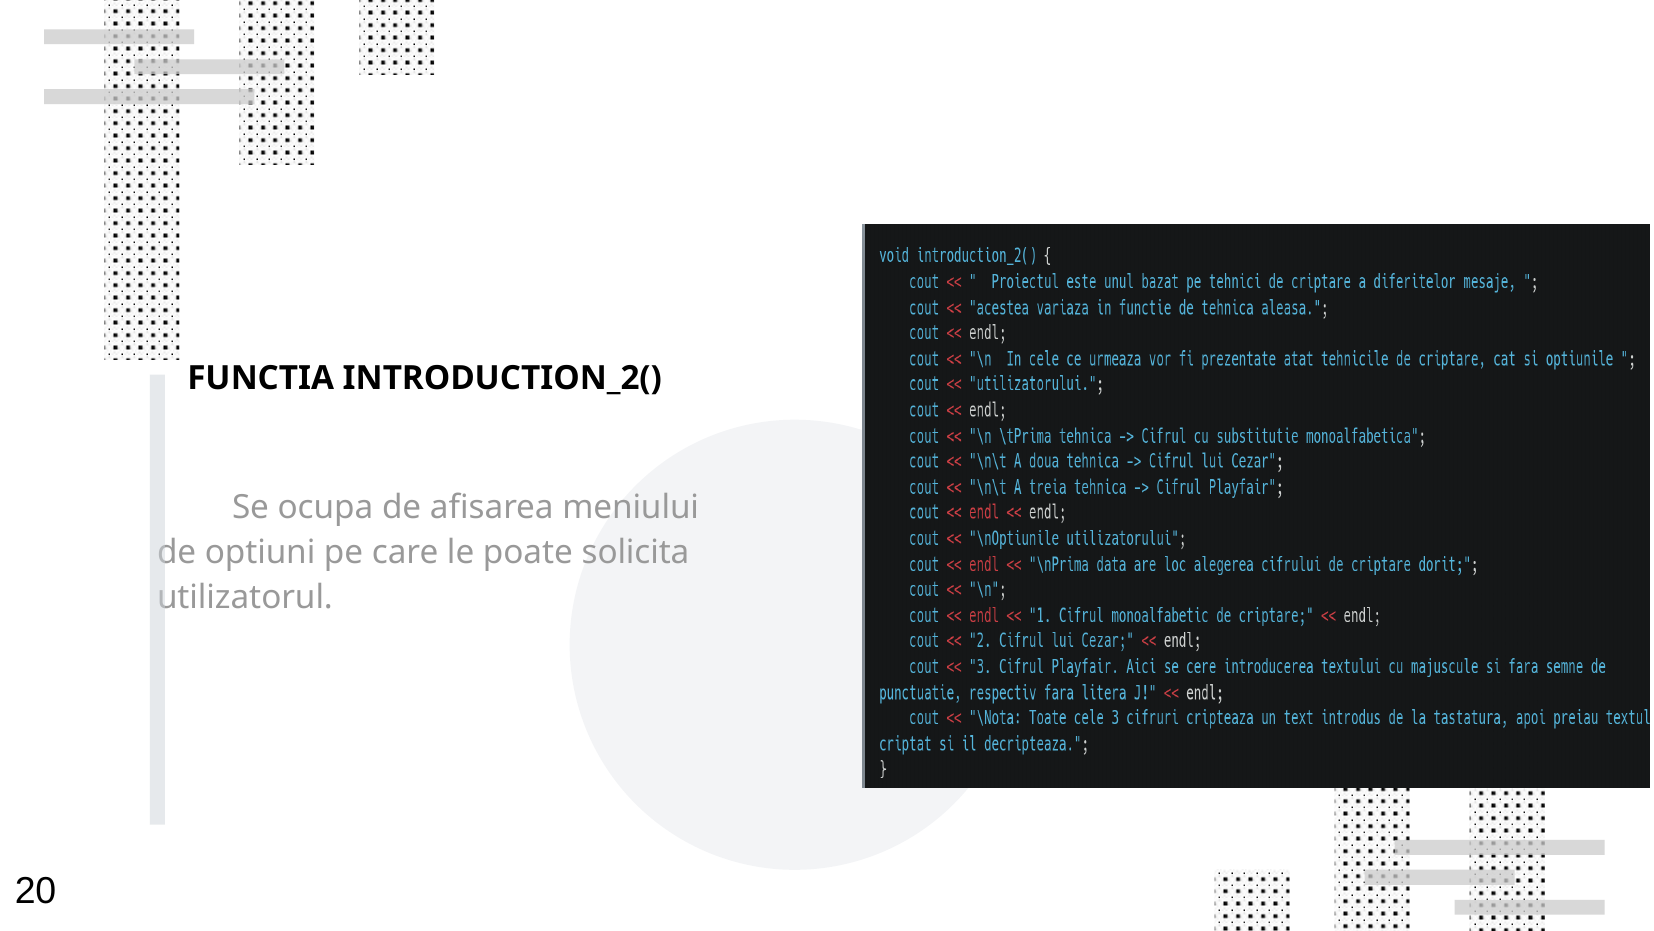

FUNCTIA INTRODUCTION_2()
	Se ocupa de afisarea meniului de optiuni pe care le poate solicita utilizatorul.